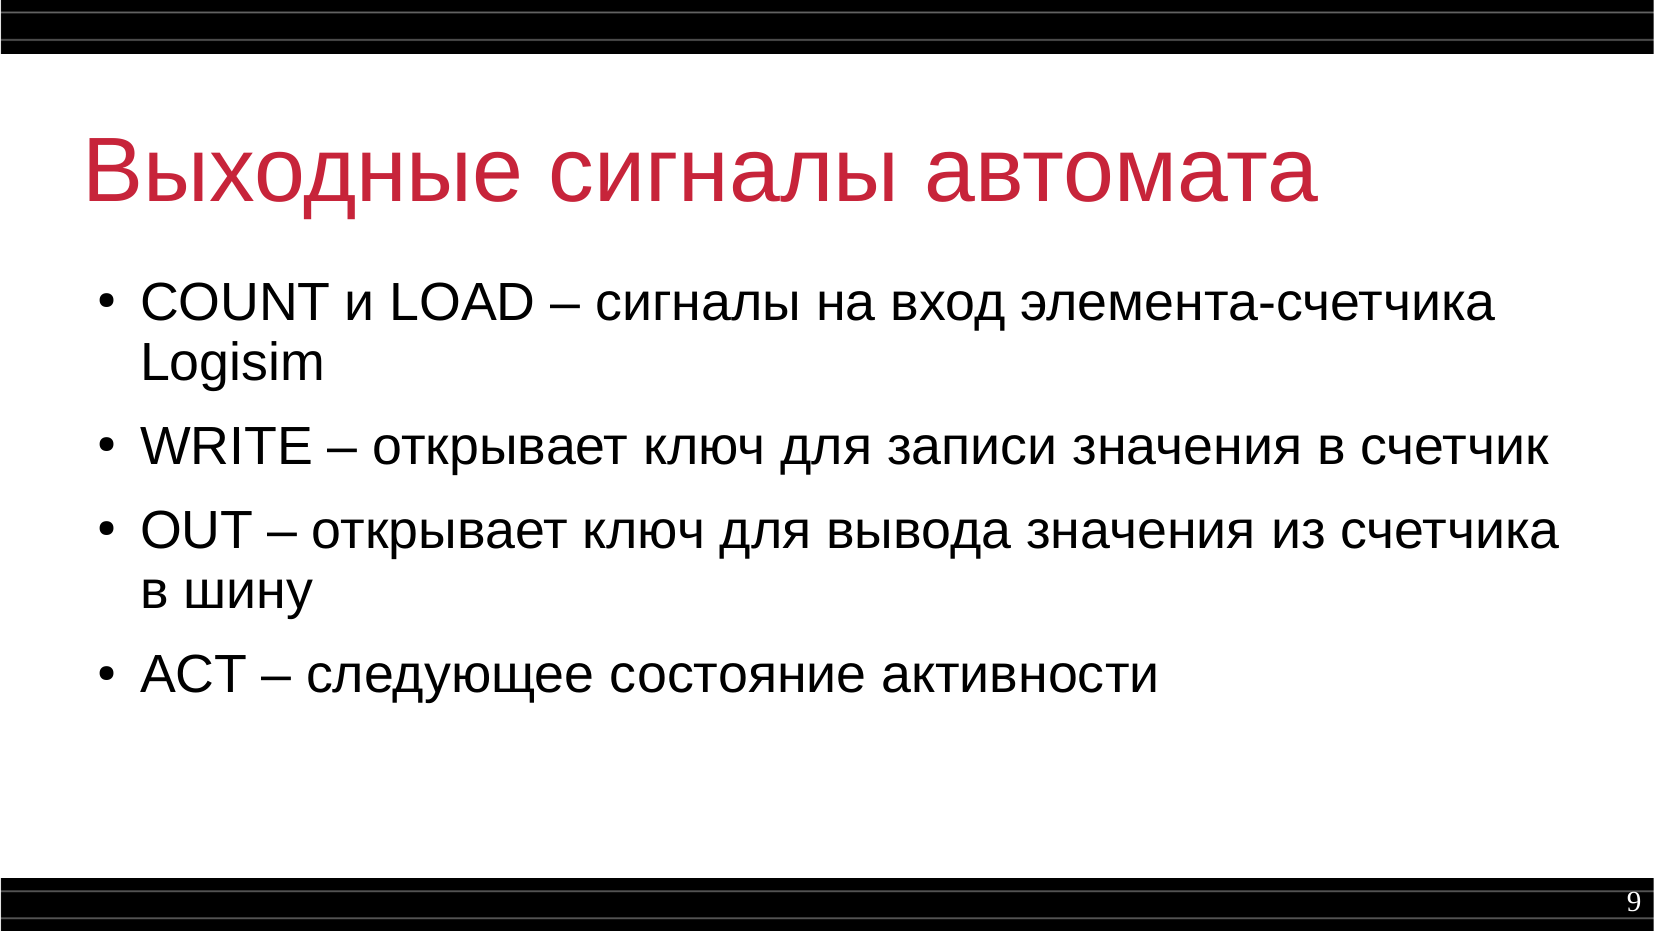

# Выходные сигналы автомата
COUNT и LOAD – сигналы на вход элемента-счетчика Logisim
WRITE – открывает ключ для записи значения в счетчик
OUT – открывает ключ для вывода значения из счетчика в шину
ACT – следующее состояние активности